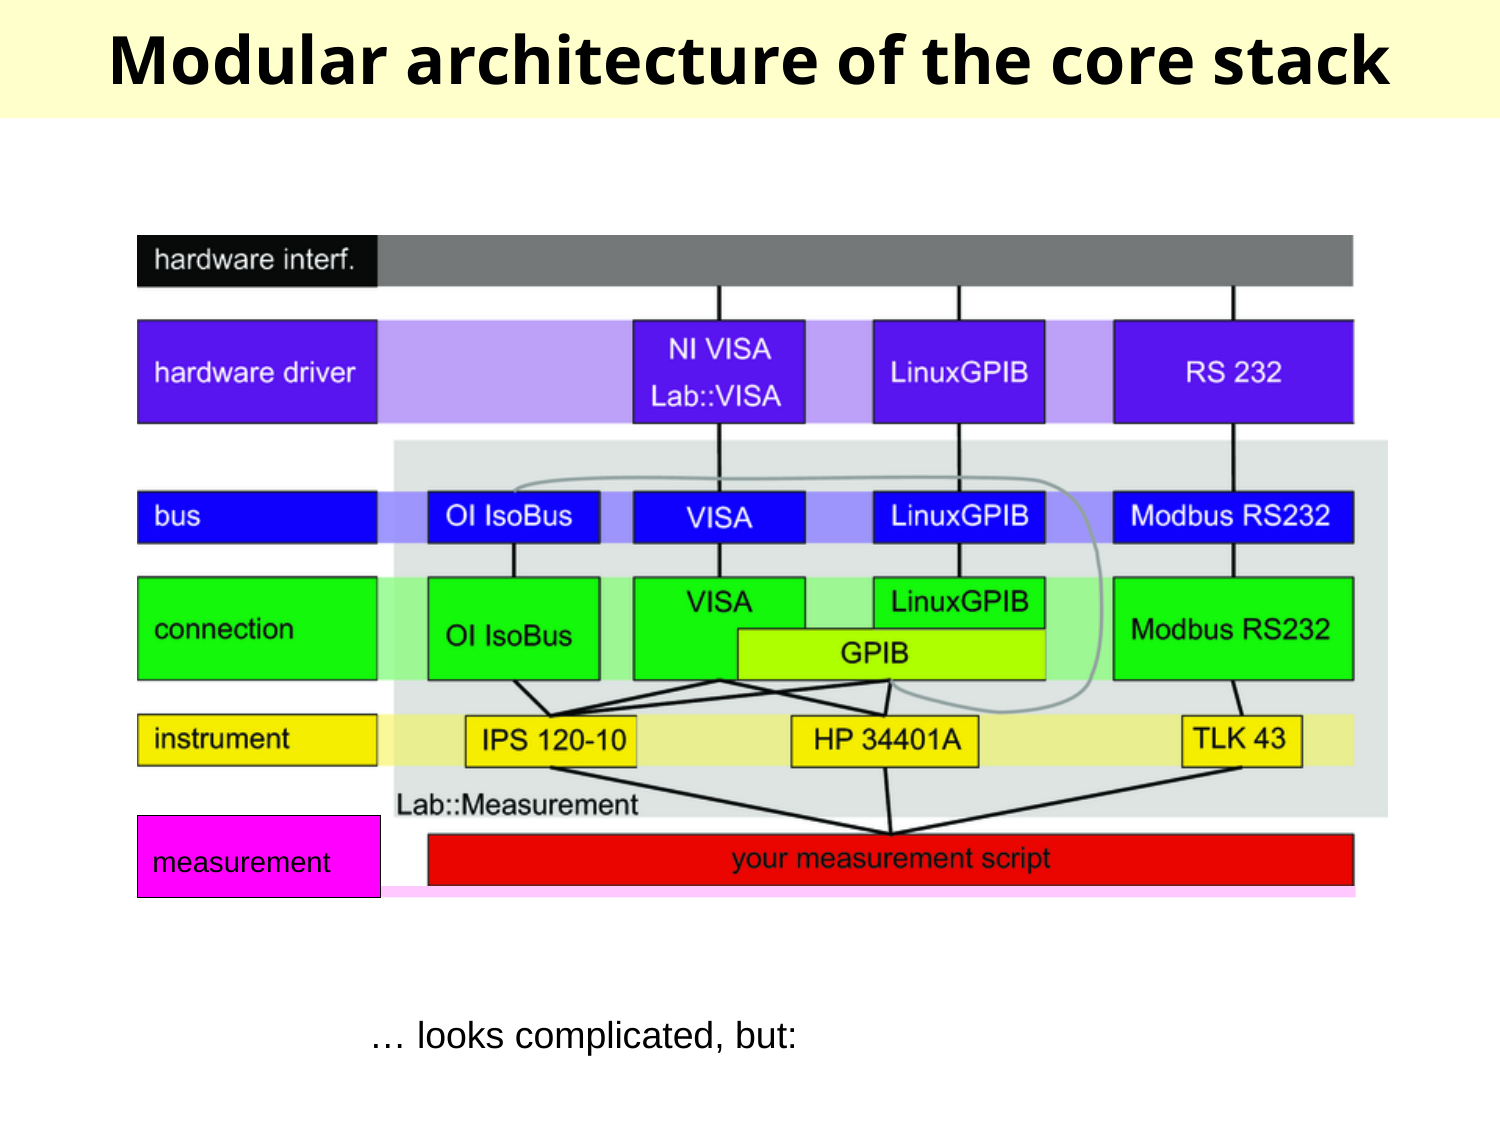

# Modular architecture of the core stack
measurement
… looks complicated, but: